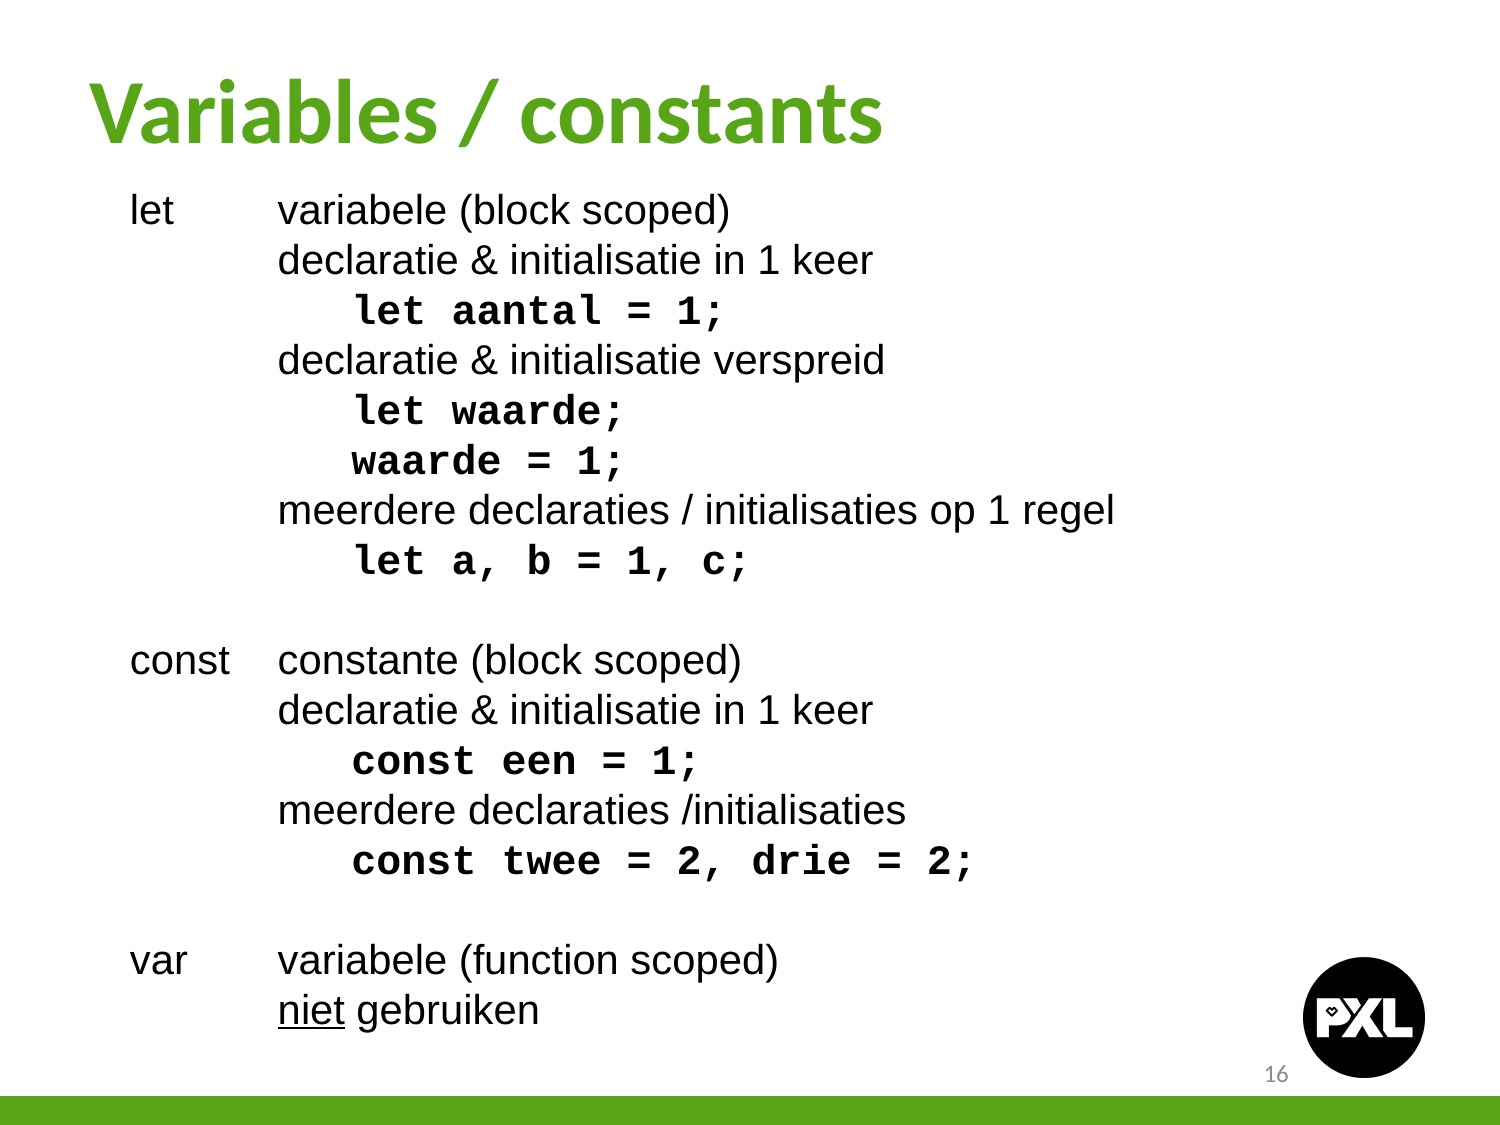

Variables / constants
let		variabele (block scoped)
		declaratie & initialisatie in 1 keer
			let aantal = 1;
		declaratie & initialisatie verspreid
			let waarde;
			waarde = 1;
		meerdere declaraties / initialisaties op 1 regel
			let a, b = 1, c;
const	constante (block scoped)
		declaratie & initialisatie in 1 keer
			const een = 1;
		meerdere declaraties /initialisaties
			const twee = 2, drie = 2;
var 		variabele (function scoped)
		niet gebruiken